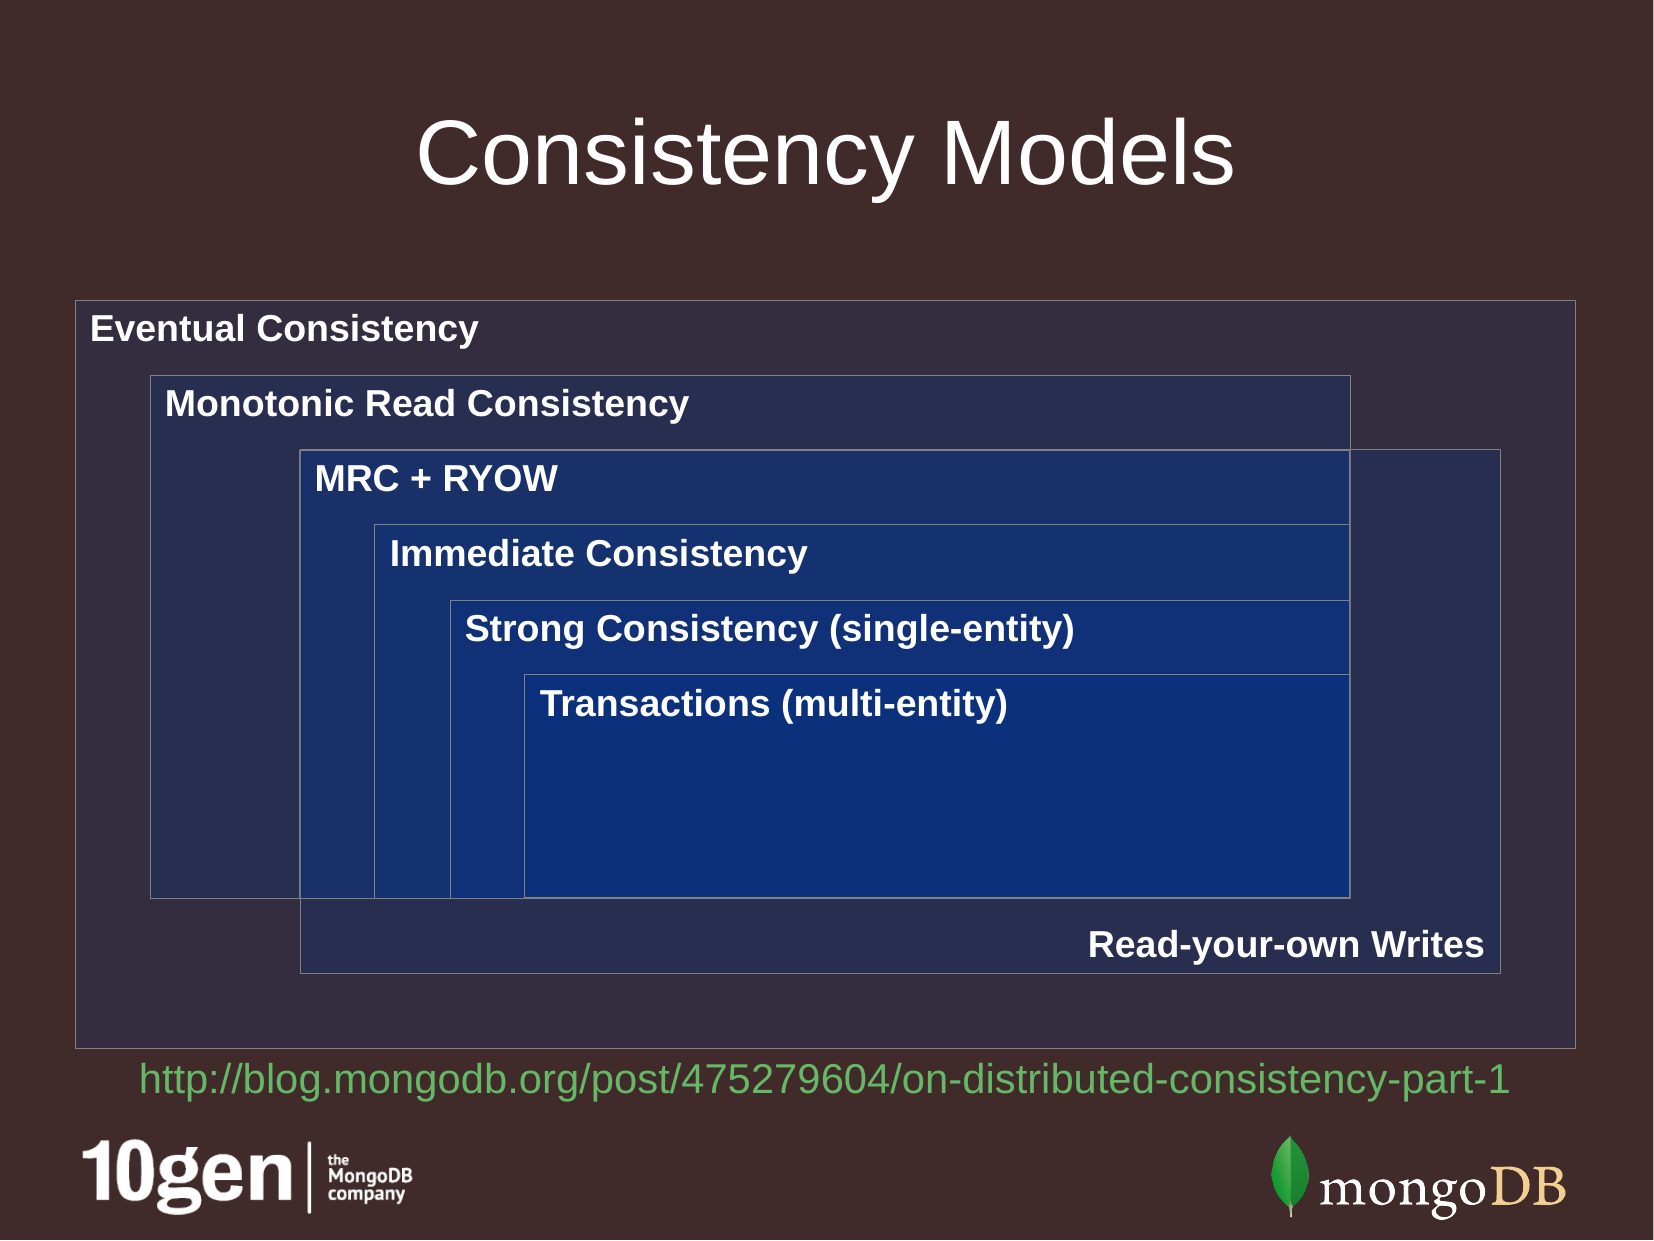

# Consistency Models
Eventual Consistency
Monotonic Read Consistency
MRC + RYOW
Read-your-own Writes
Immediate Consistency
Strong Consistency (single-entity)
Transactions (multi-entity)
http://blog.mongodb.org/post/475279604/on-distributed-consistency-part-1